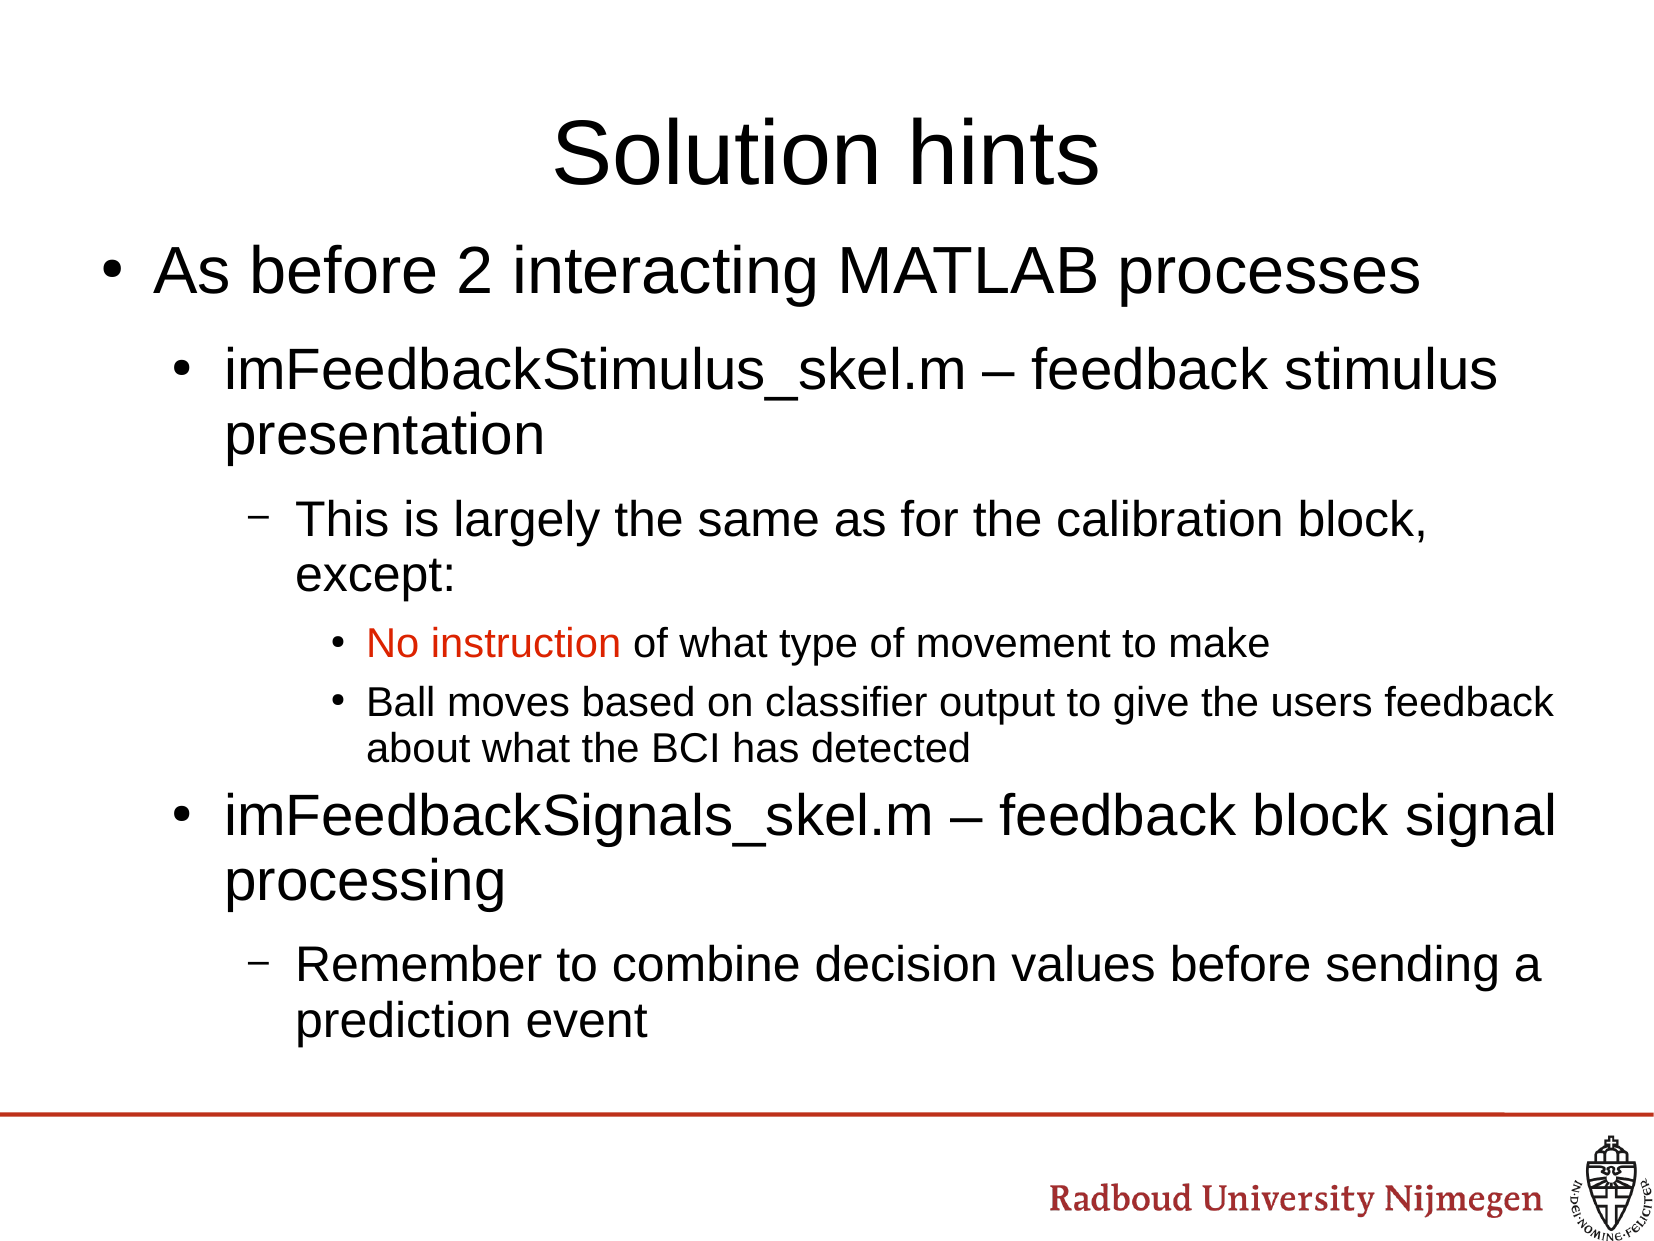

# Solution hints
As before 2 interacting MATLAB processes
imFeedbackStimulus_skel.m – feedback stimulus presentation
This is largely the same as for the calibration block, except:
No instruction of what type of movement to make
Ball moves based on classifier output to give the users feedback about what the BCI has detected
imFeedbackSignals_skel.m – feedback block signal processing
Remember to combine decision values before sending a prediction event